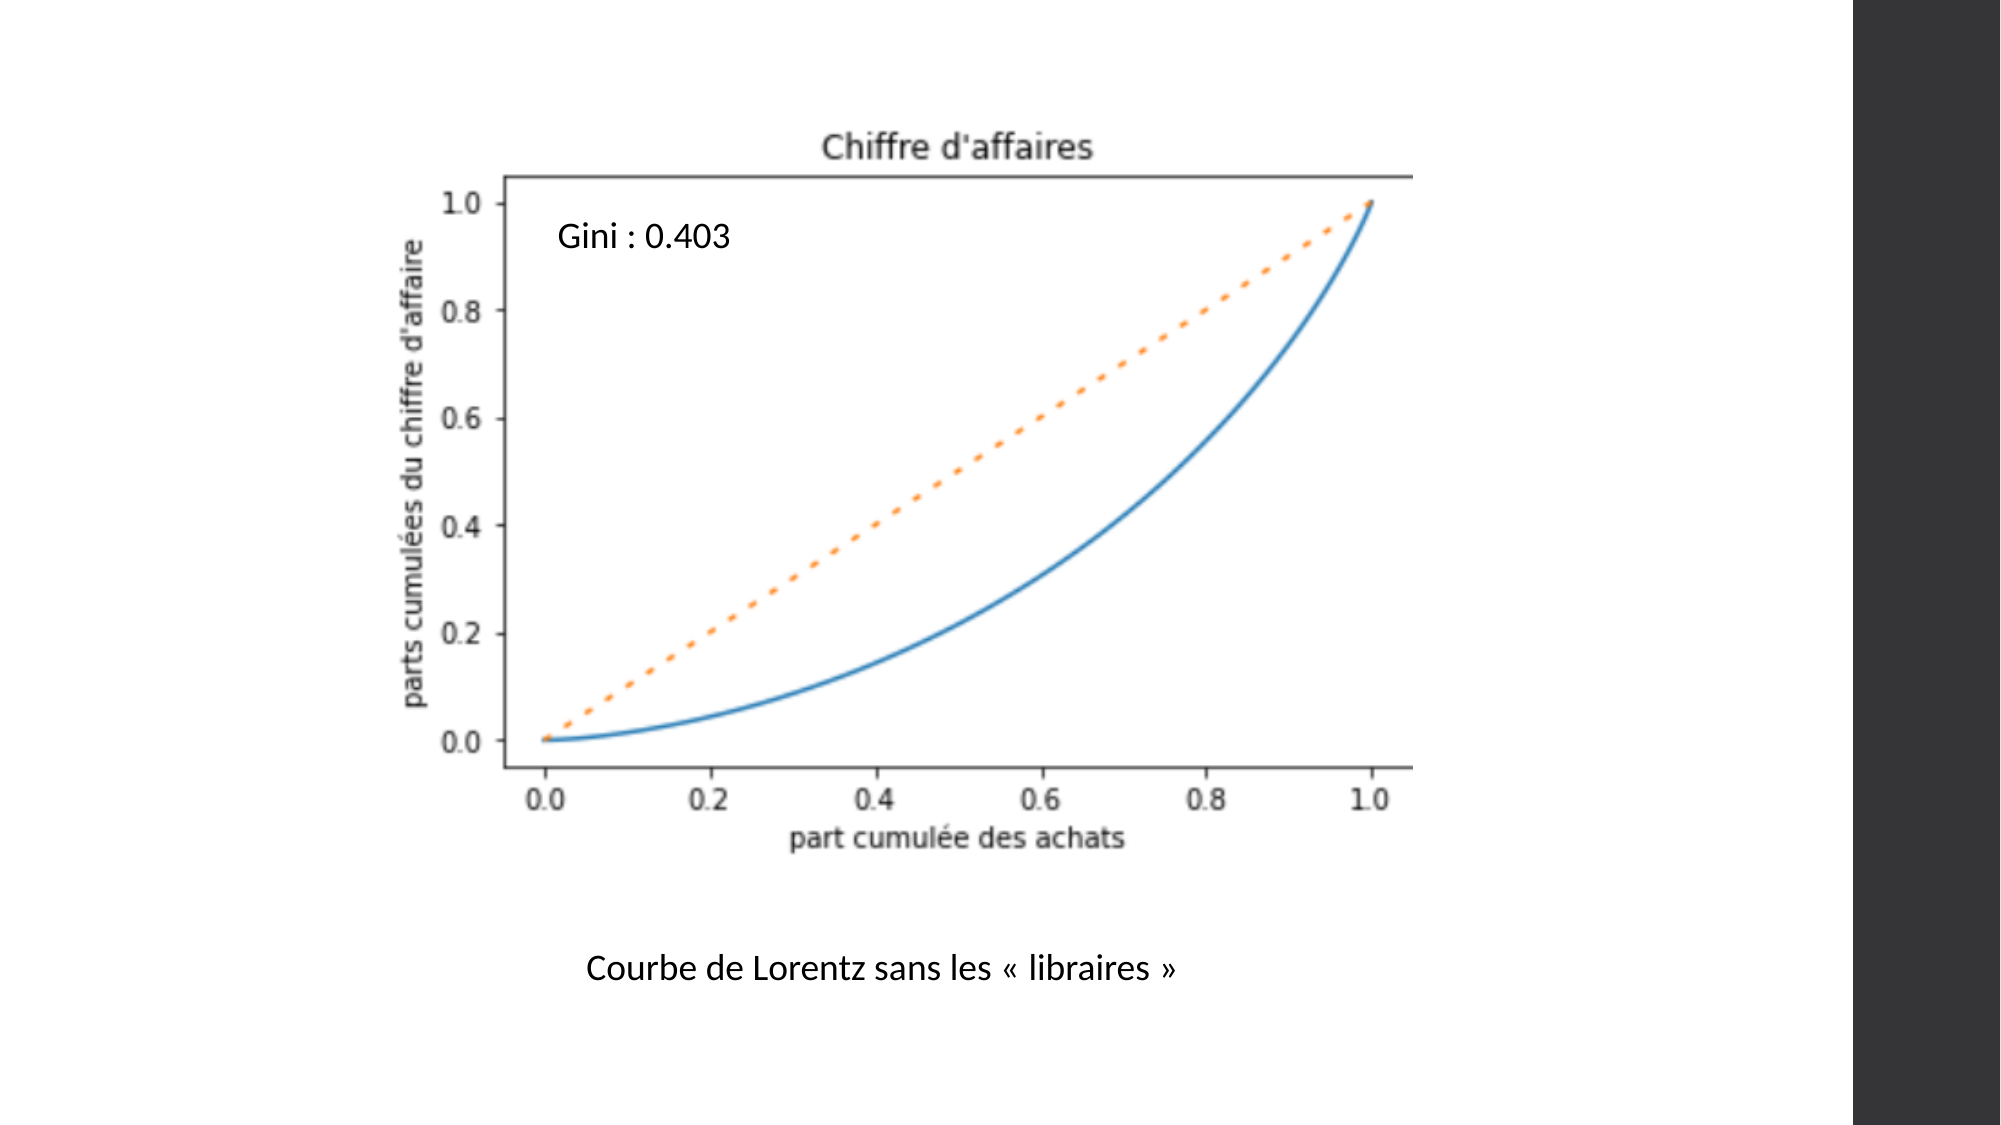

Gini : 0.403
Courbe de Lorentz sans les « libraires »